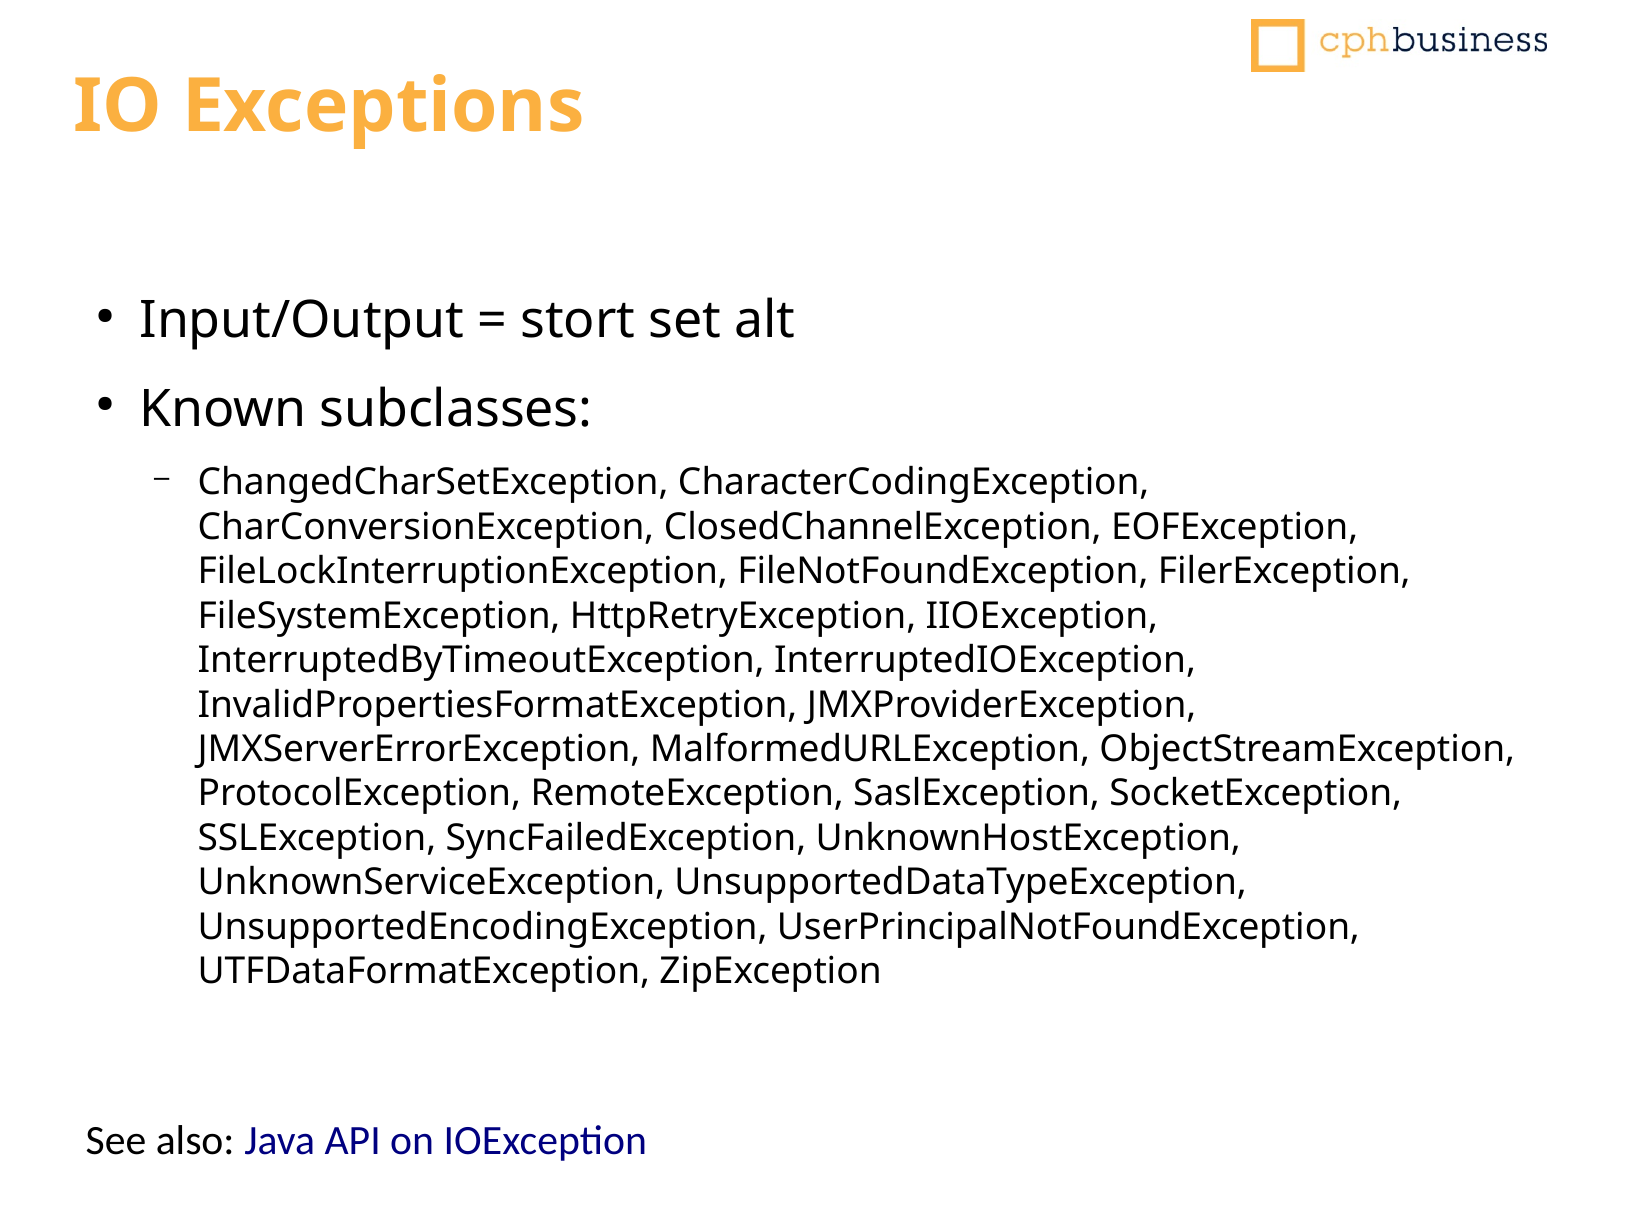

IO Exceptions
# Input/Output = stort set alt
Known subclasses:
ChangedCharSetException, CharacterCodingException, CharConversionException, ClosedChannelException, EOFException, FileLockInterruptionException, FileNotFoundException, FilerException, FileSystemException, HttpRetryException, IIOException, InterruptedByTimeoutException, InterruptedIOException, InvalidPropertiesFormatException, JMXProviderException, JMXServerErrorException, MalformedURLException, ObjectStreamException, ProtocolException, RemoteException, SaslException, SocketException, SSLException, SyncFailedException, UnknownHostException, UnknownServiceException, UnsupportedDataTypeException, UnsupportedEncodingException, UserPrincipalNotFoundException, UTFDataFormatException, ZipException
See also: Java API on IOException